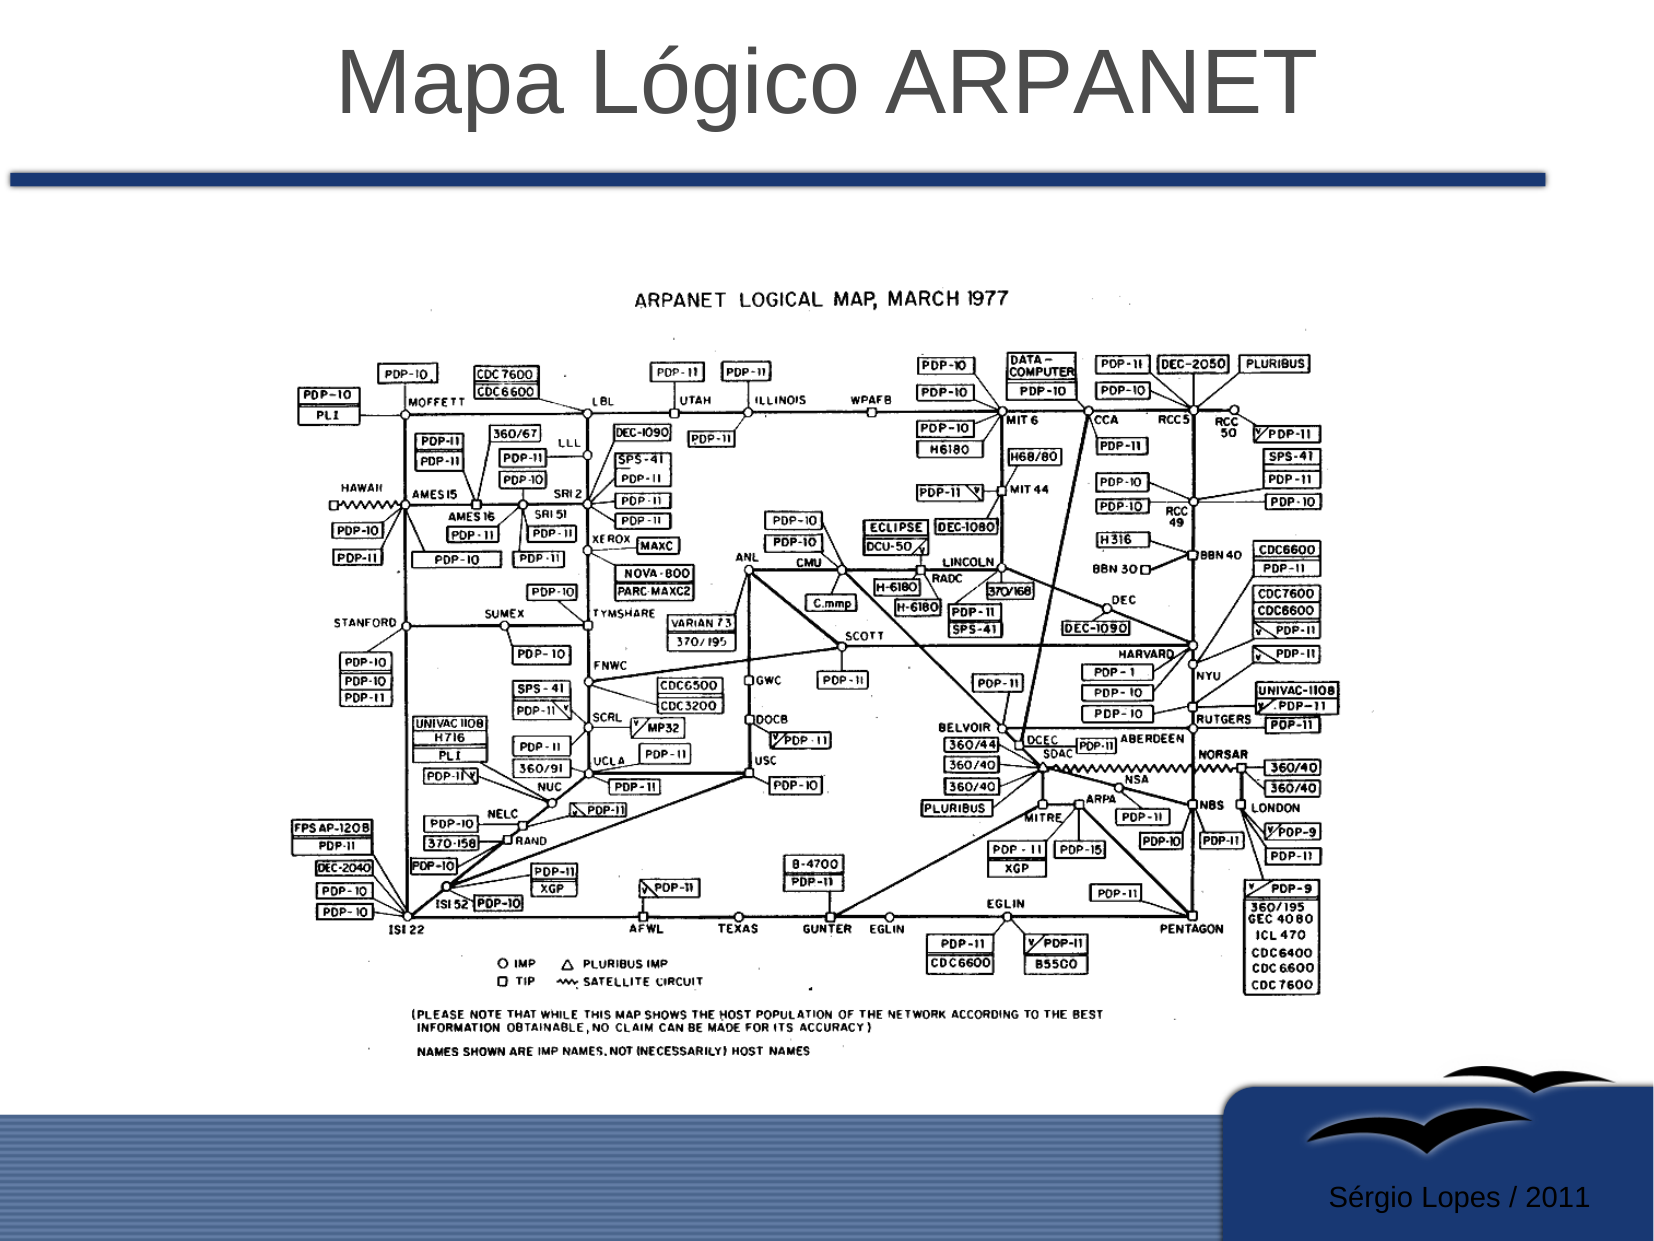

# Mapa Lógico ARPANET
Sérgio Lopes / 2011